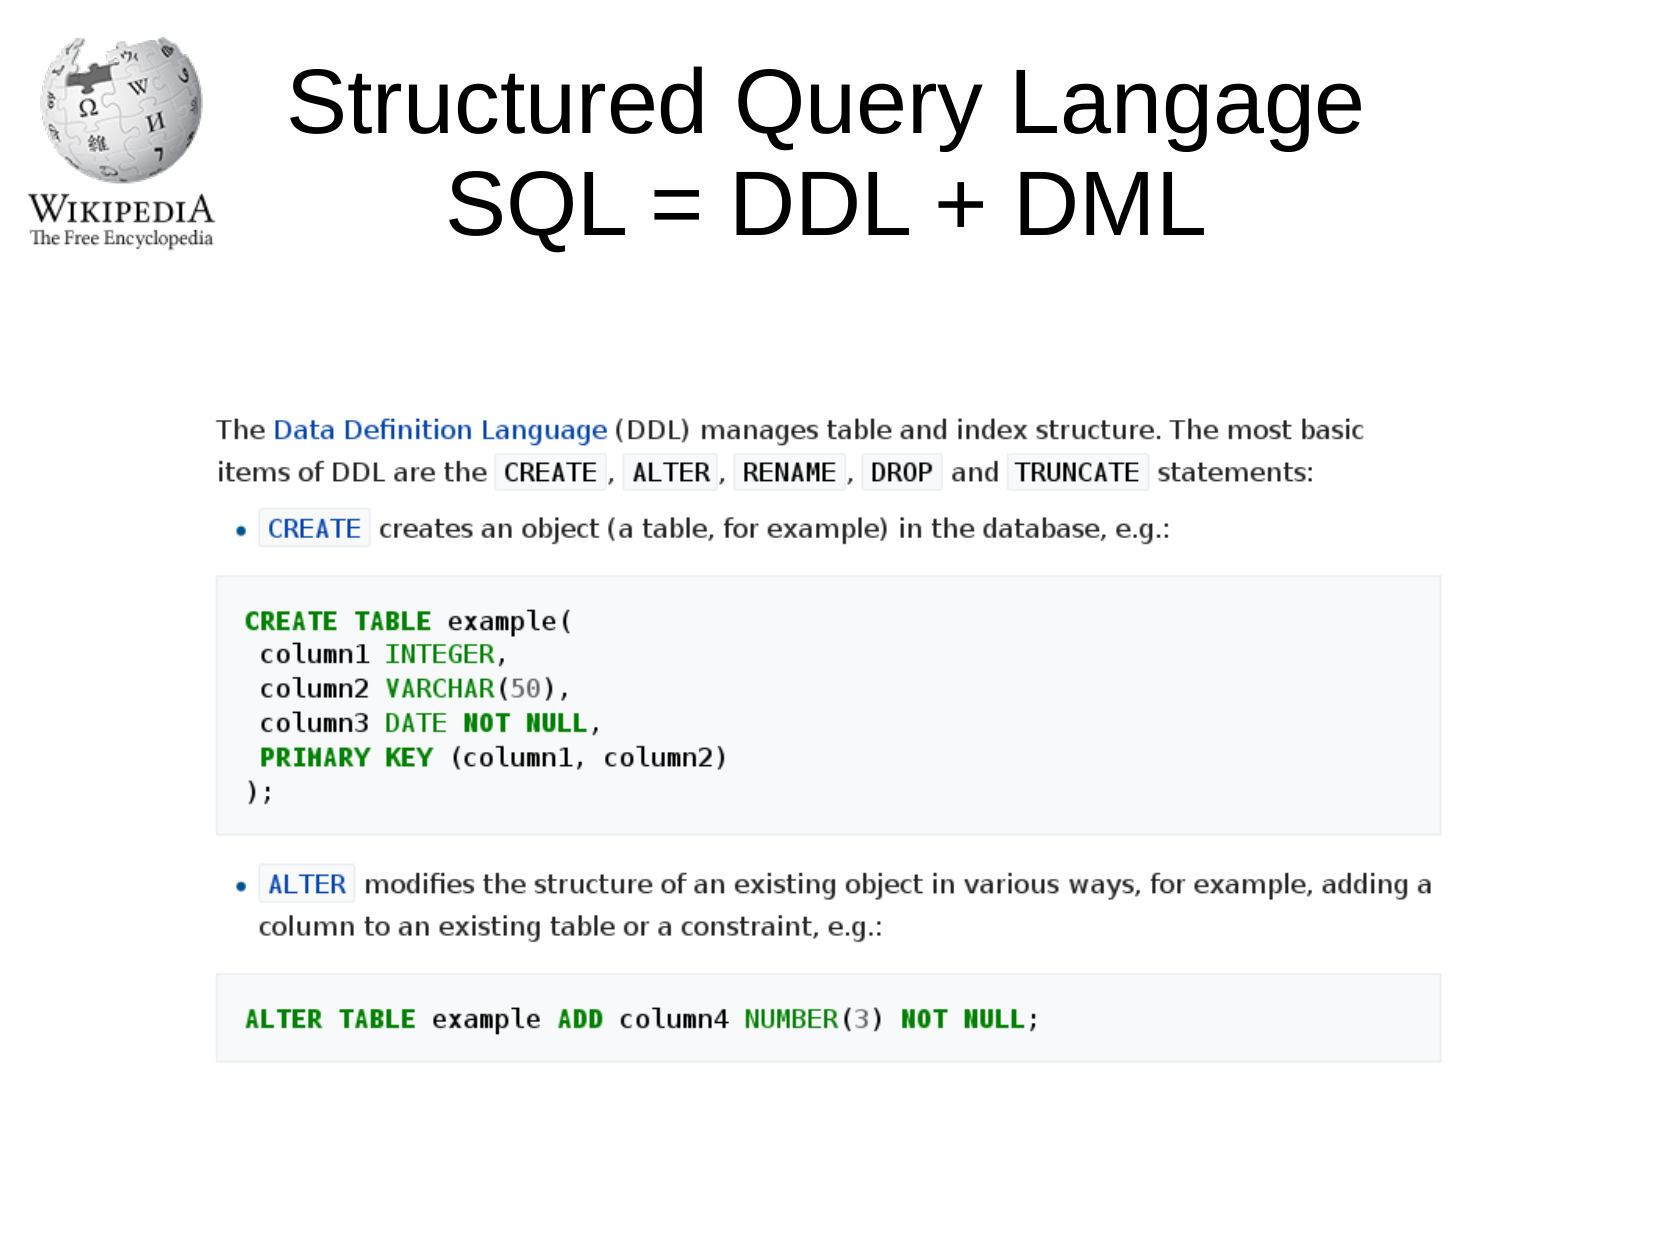

# Structured Query Langage SQL = DDL + DML